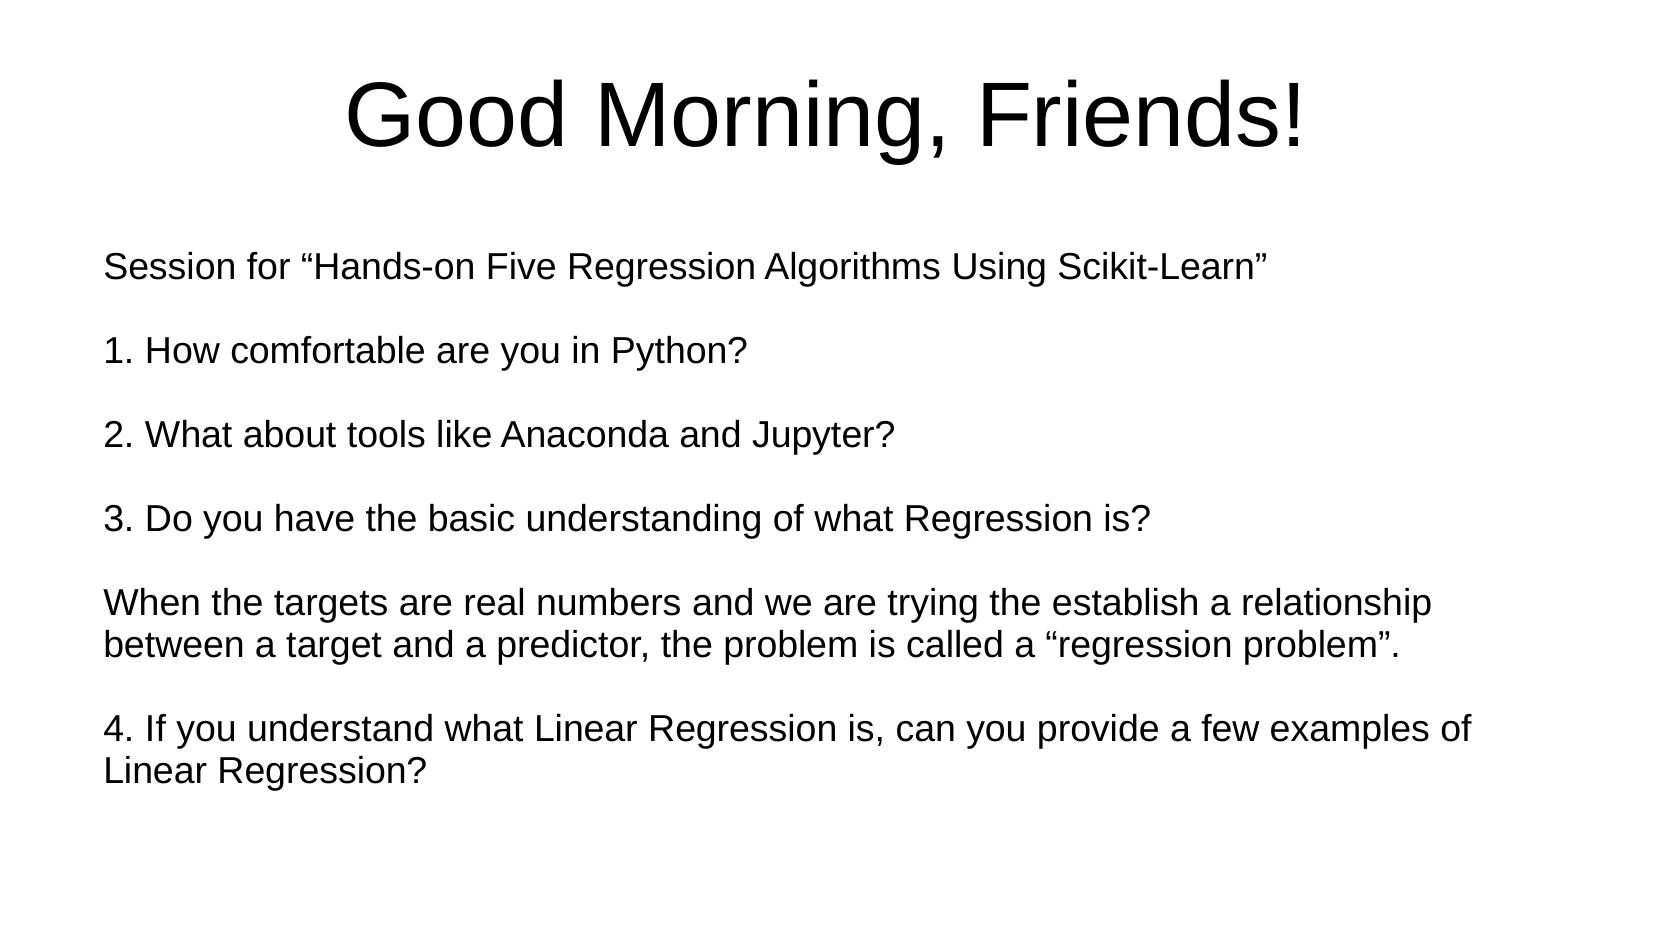

# Good Morning, Friends!
Session for “Hands-on Five Regression Algorithms Using Scikit-Learn”
1. How comfortable are you in Python?
2. What about tools like Anaconda and Jupyter?
3. Do you have the basic understanding of what Regression is?
When the targets are real numbers and we are trying the establish a relationship between a target and a predictor, the problem is called a “regression problem”.
4. If you understand what Linear Regression is, can you provide a few examples of Linear Regression?